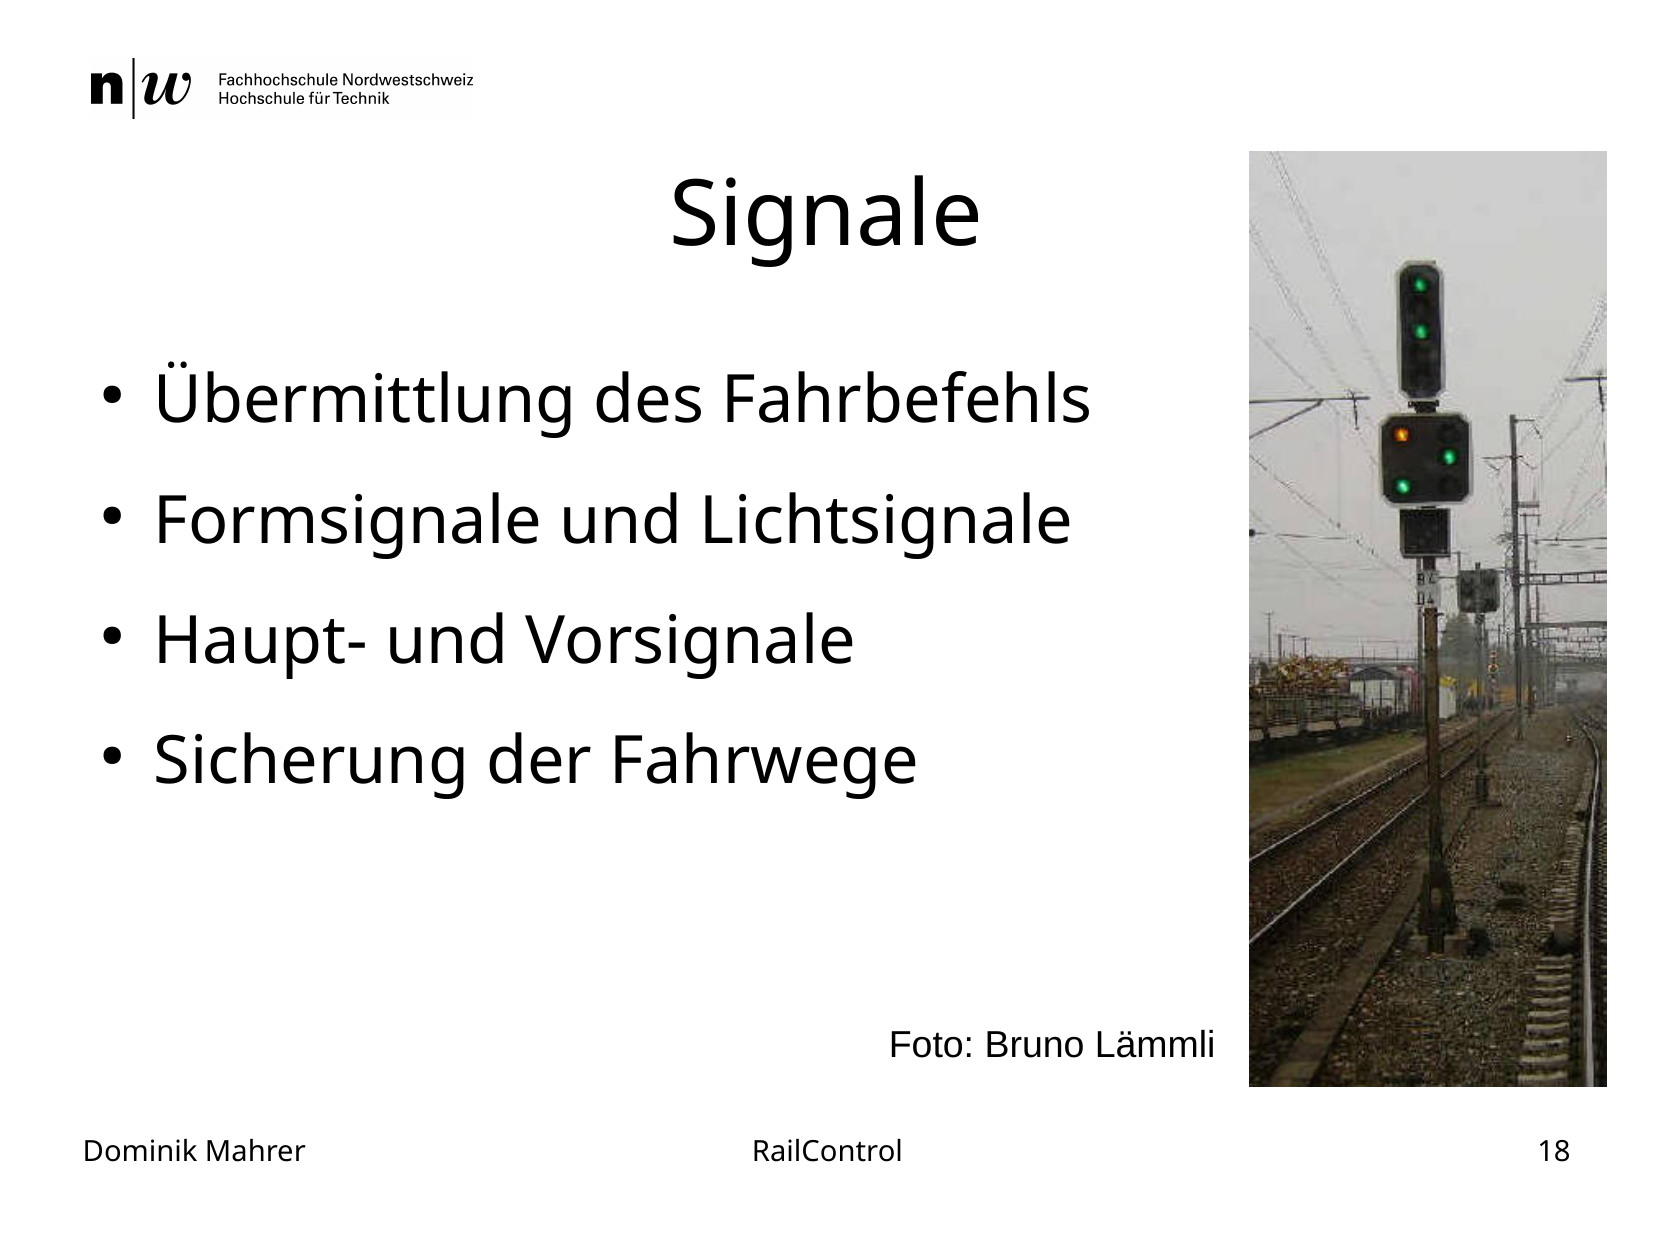

# Signale
Übermittlung des Fahrbefehls
Formsignale und Lichtsignale
Haupt- und Vorsignale
Sicherung der Fahrwege
Foto: Bruno Lämmli
Dominik Mahrer
RailControl
18